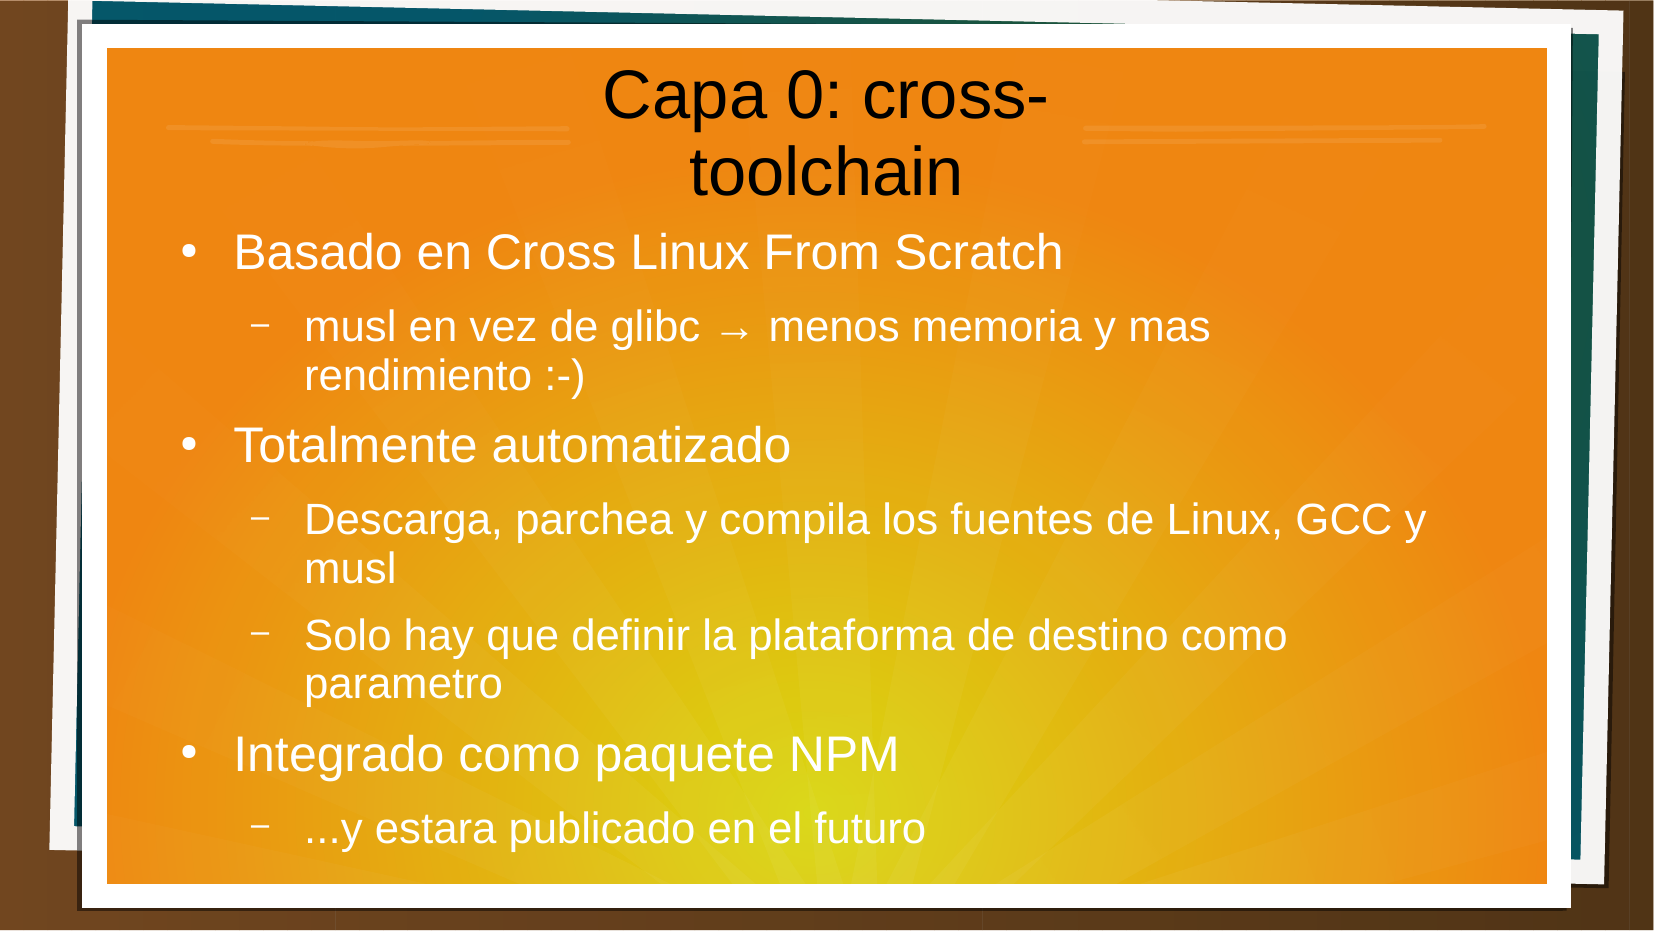

# Capa 0: cross-toolchain
Basado en Cross Linux From Scratch
musl en vez de glibc → menos memoria y mas rendimiento :-)
Totalmente automatizado
Descarga, parchea y compila los fuentes de Linux, GCC y musl
Solo hay que definir la plataforma de destino como parametro
Integrado como paquete NPM
...y estara publicado en el futuro